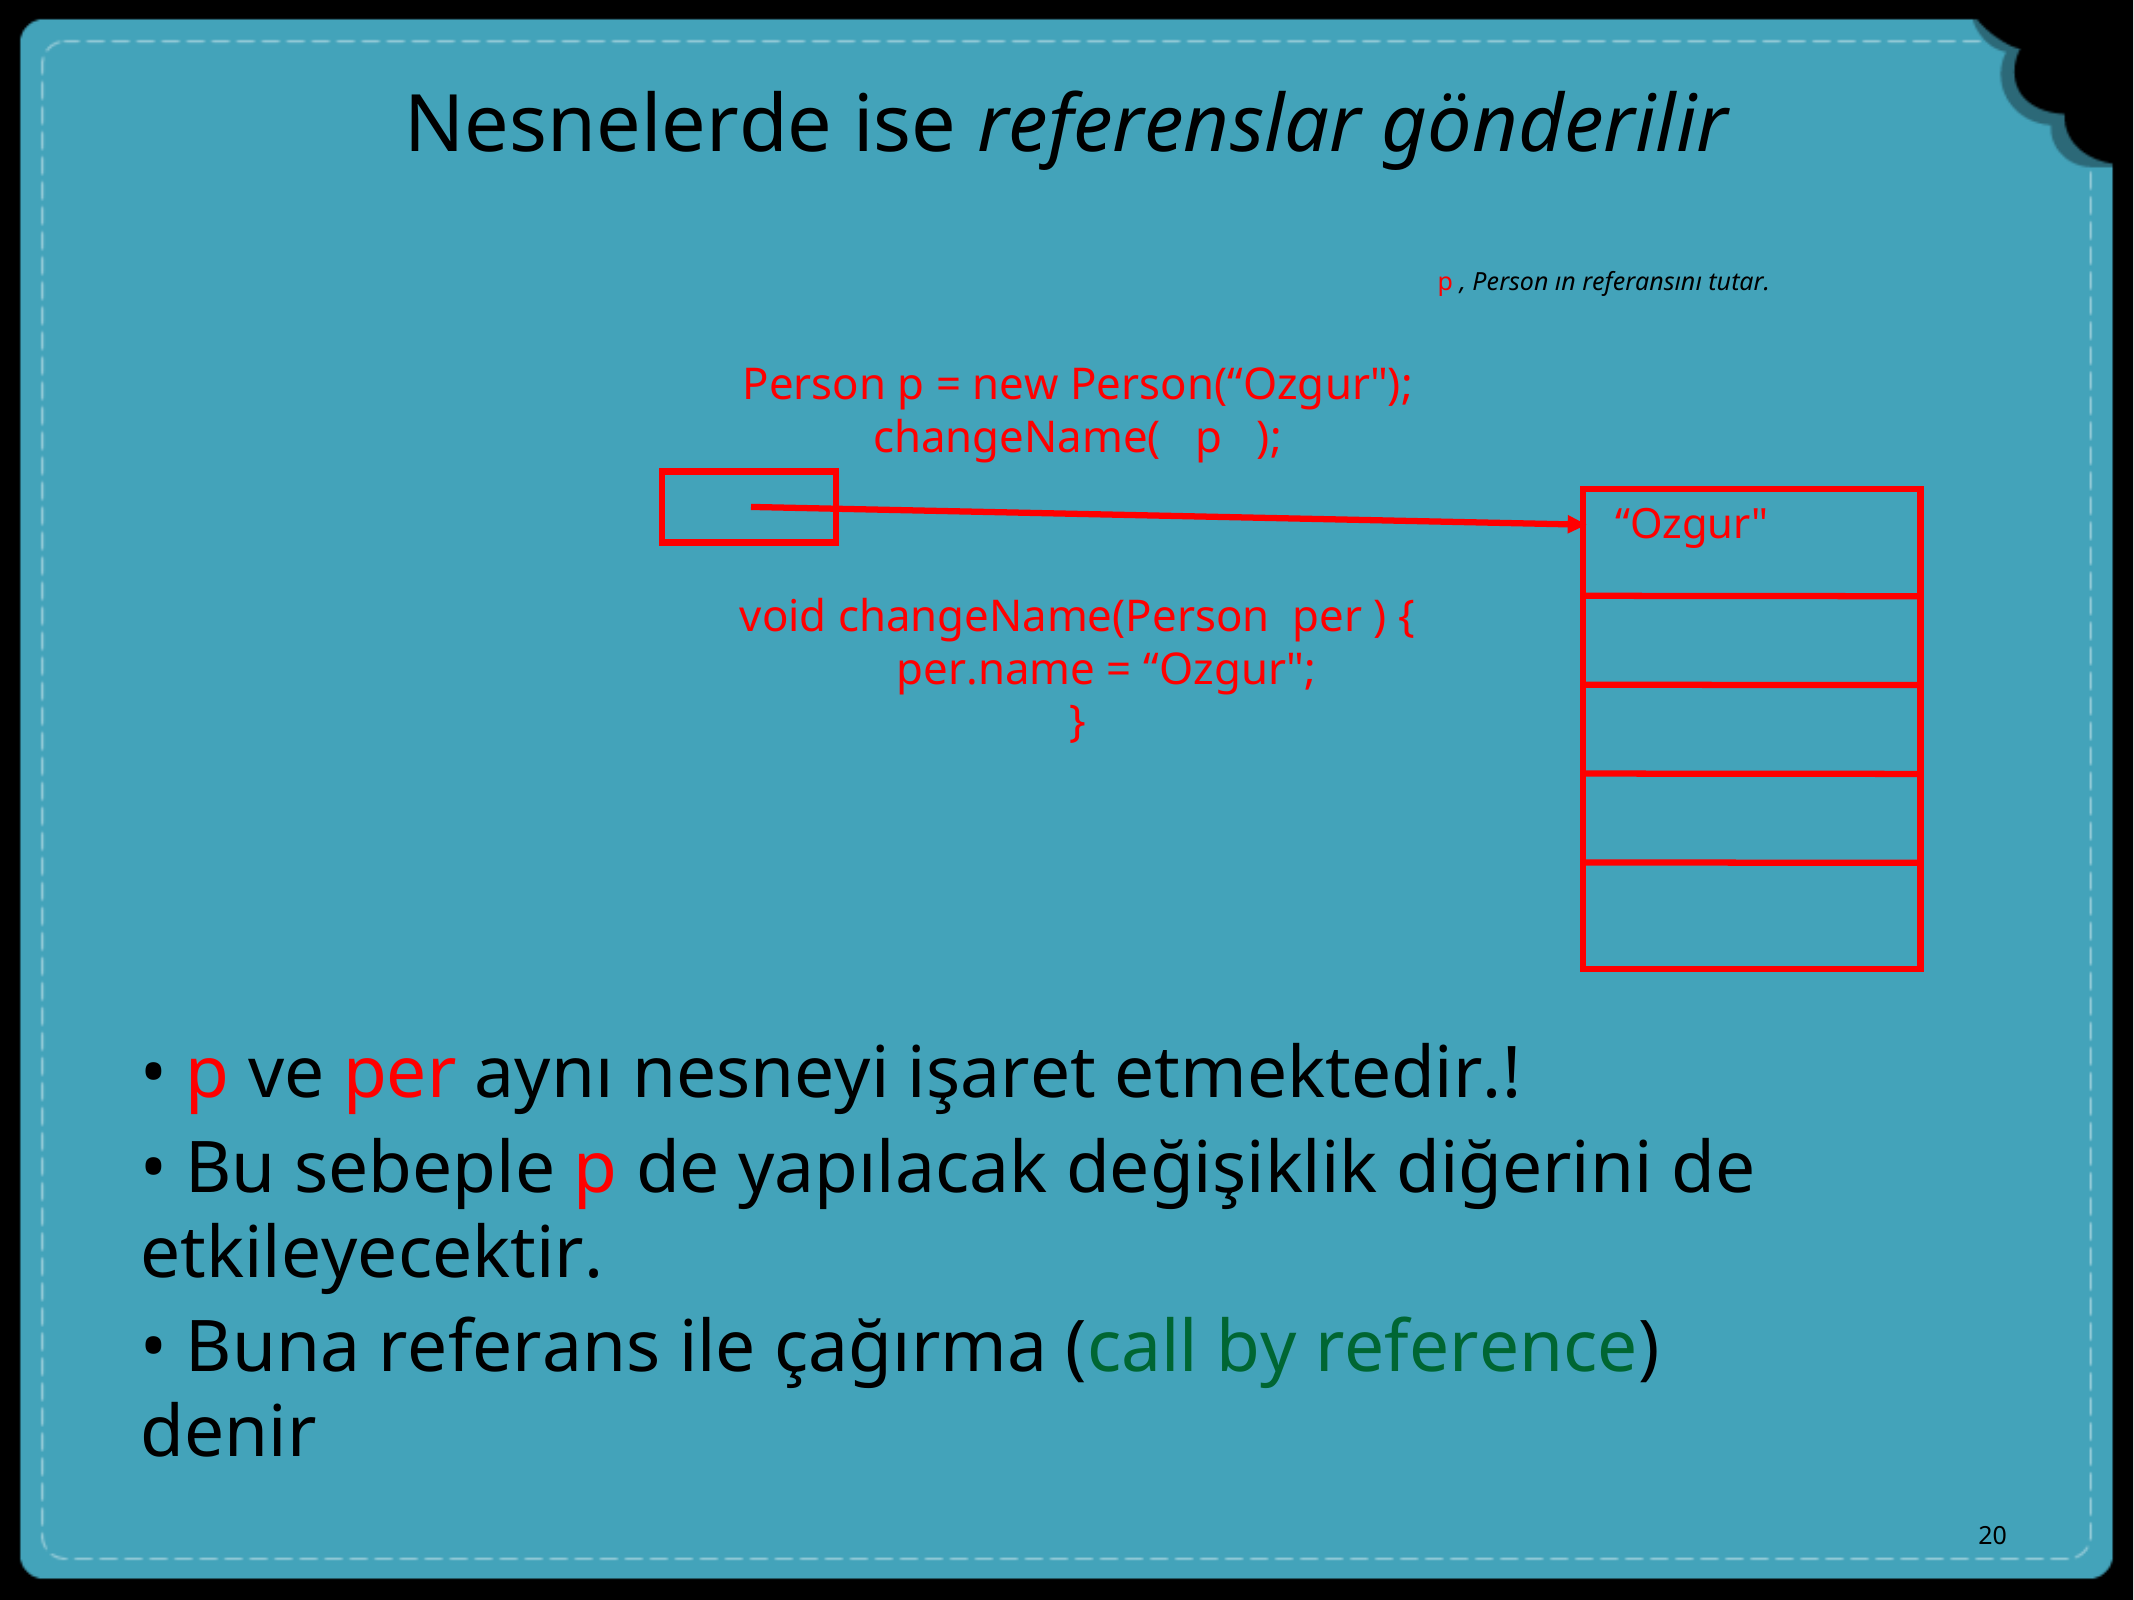

# Nesnelerde ise referenslar gönderilir
p , Person ın referansını tutar.
“Ozgur"
Person p = new Person(“Ozgur");
changeName( p );
void changeName(Person per ) {
 per.name = “Ozgur";
}
• p ve per aynı nesneyi işaret etmektedir.!
• Bu sebeple p de yapılacak değişiklik diğerini de etkileyecektir.
• Buna referans ile çağırma (call by reference) denir
20